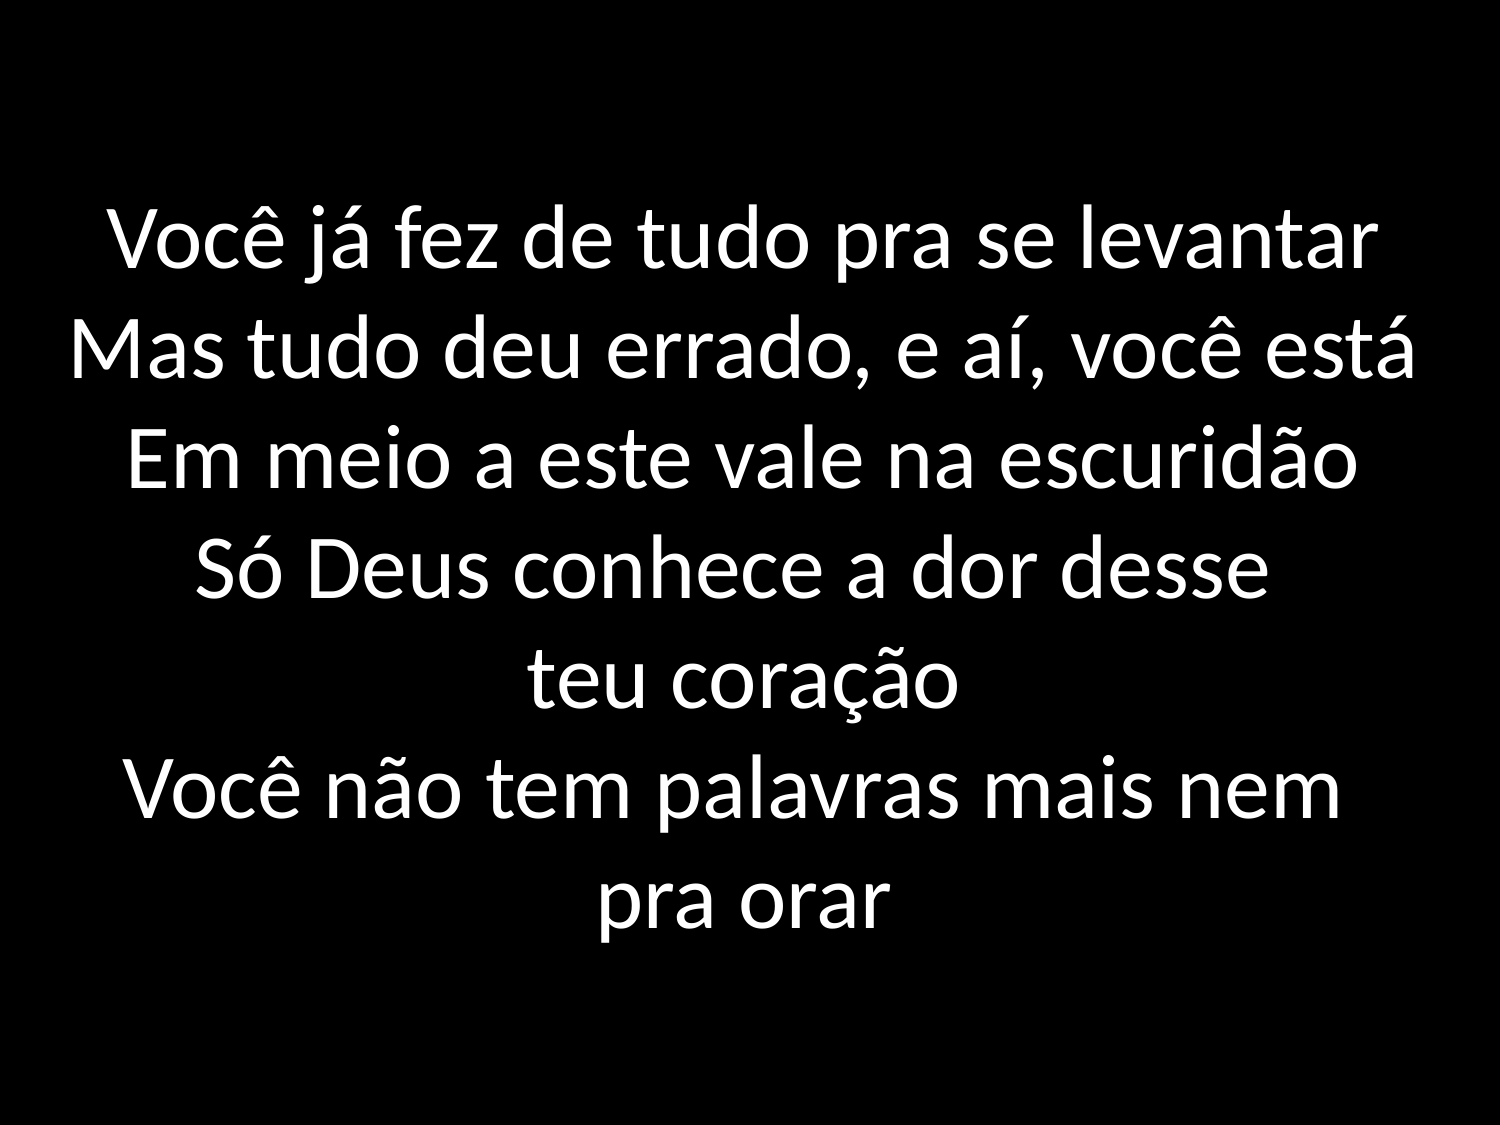

# Você já fez de tudo pra se levantar Mas tudo deu errado, e aí, você está Em meio a este vale na escuridão Só Deus conhece a dor desse teu coração Você não tem palavras mais nem pra orar